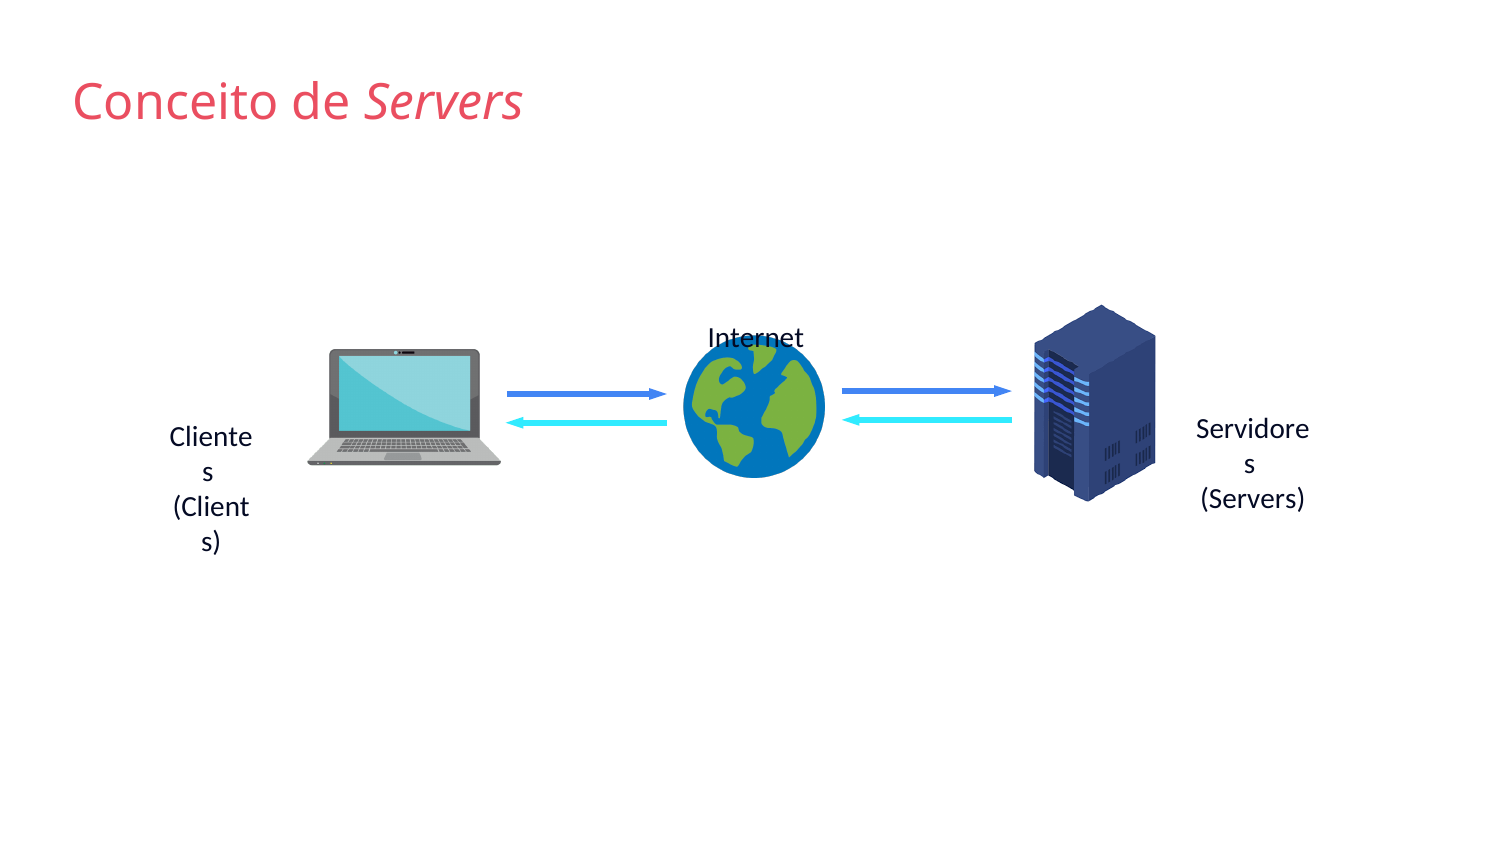

Conceito de Servers
Internet
Servidores
(Servers)
Clientes
(Clients)